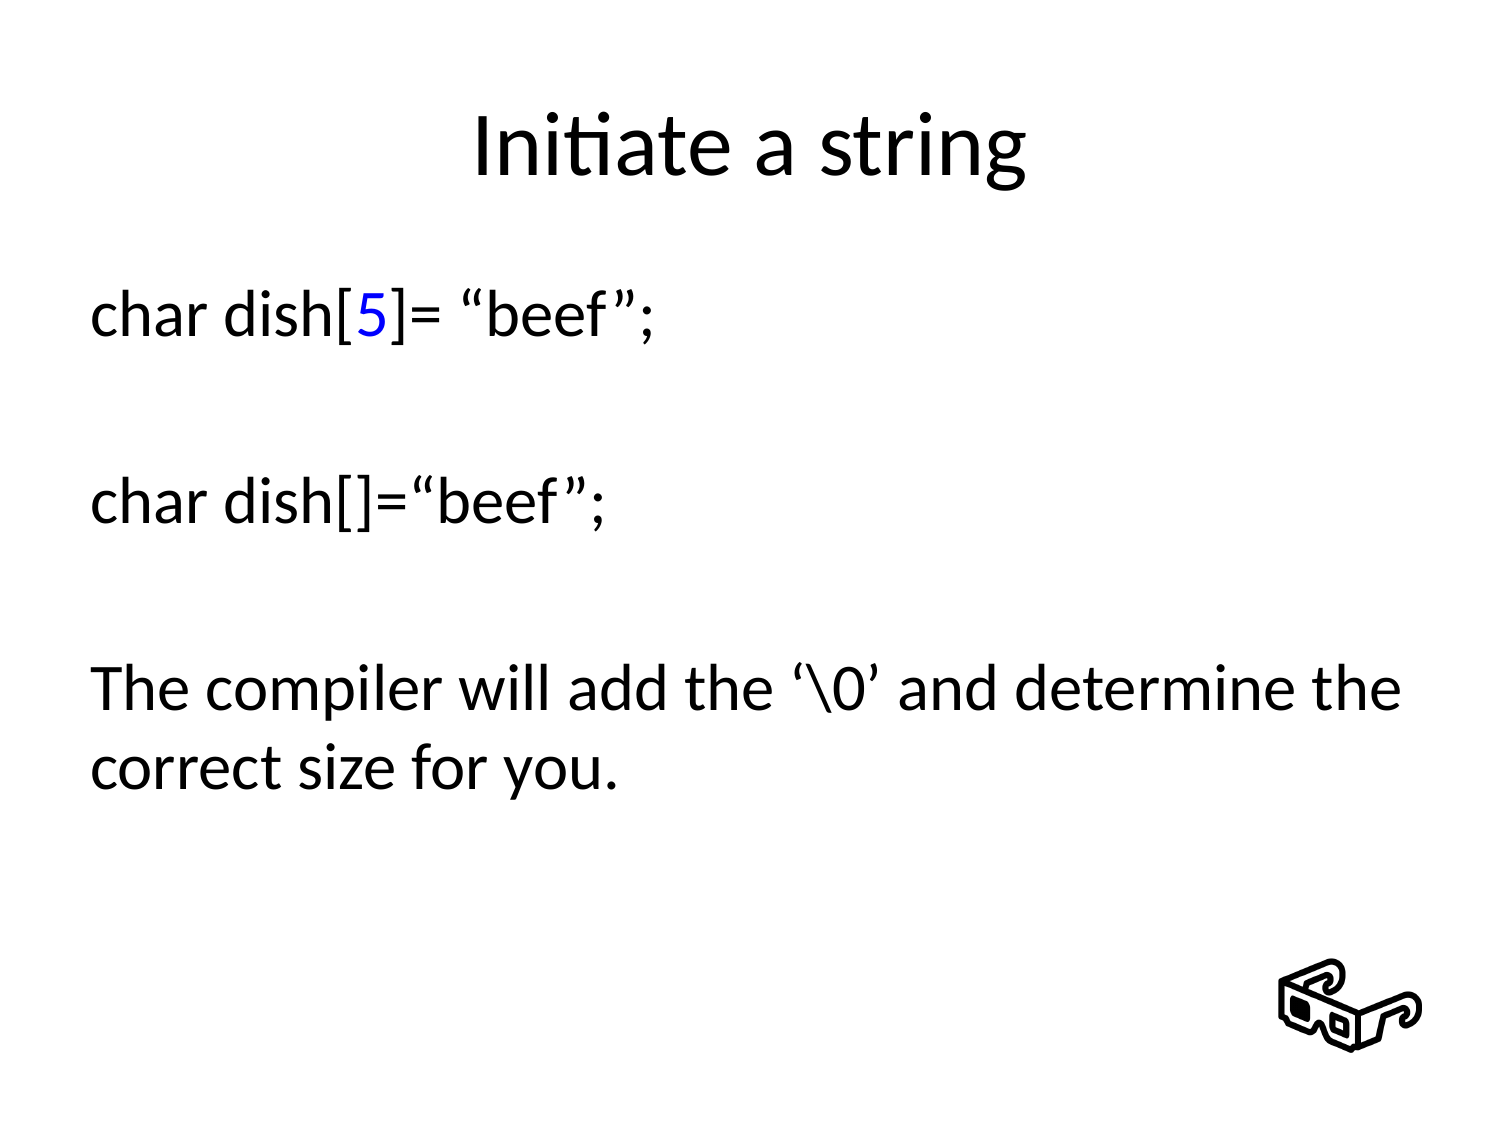

# Initiate a string
char dish[5]= “beef”;
char dish[]=“beef”;
The compiler will add the ‘\0’ and determine the correct size for you.